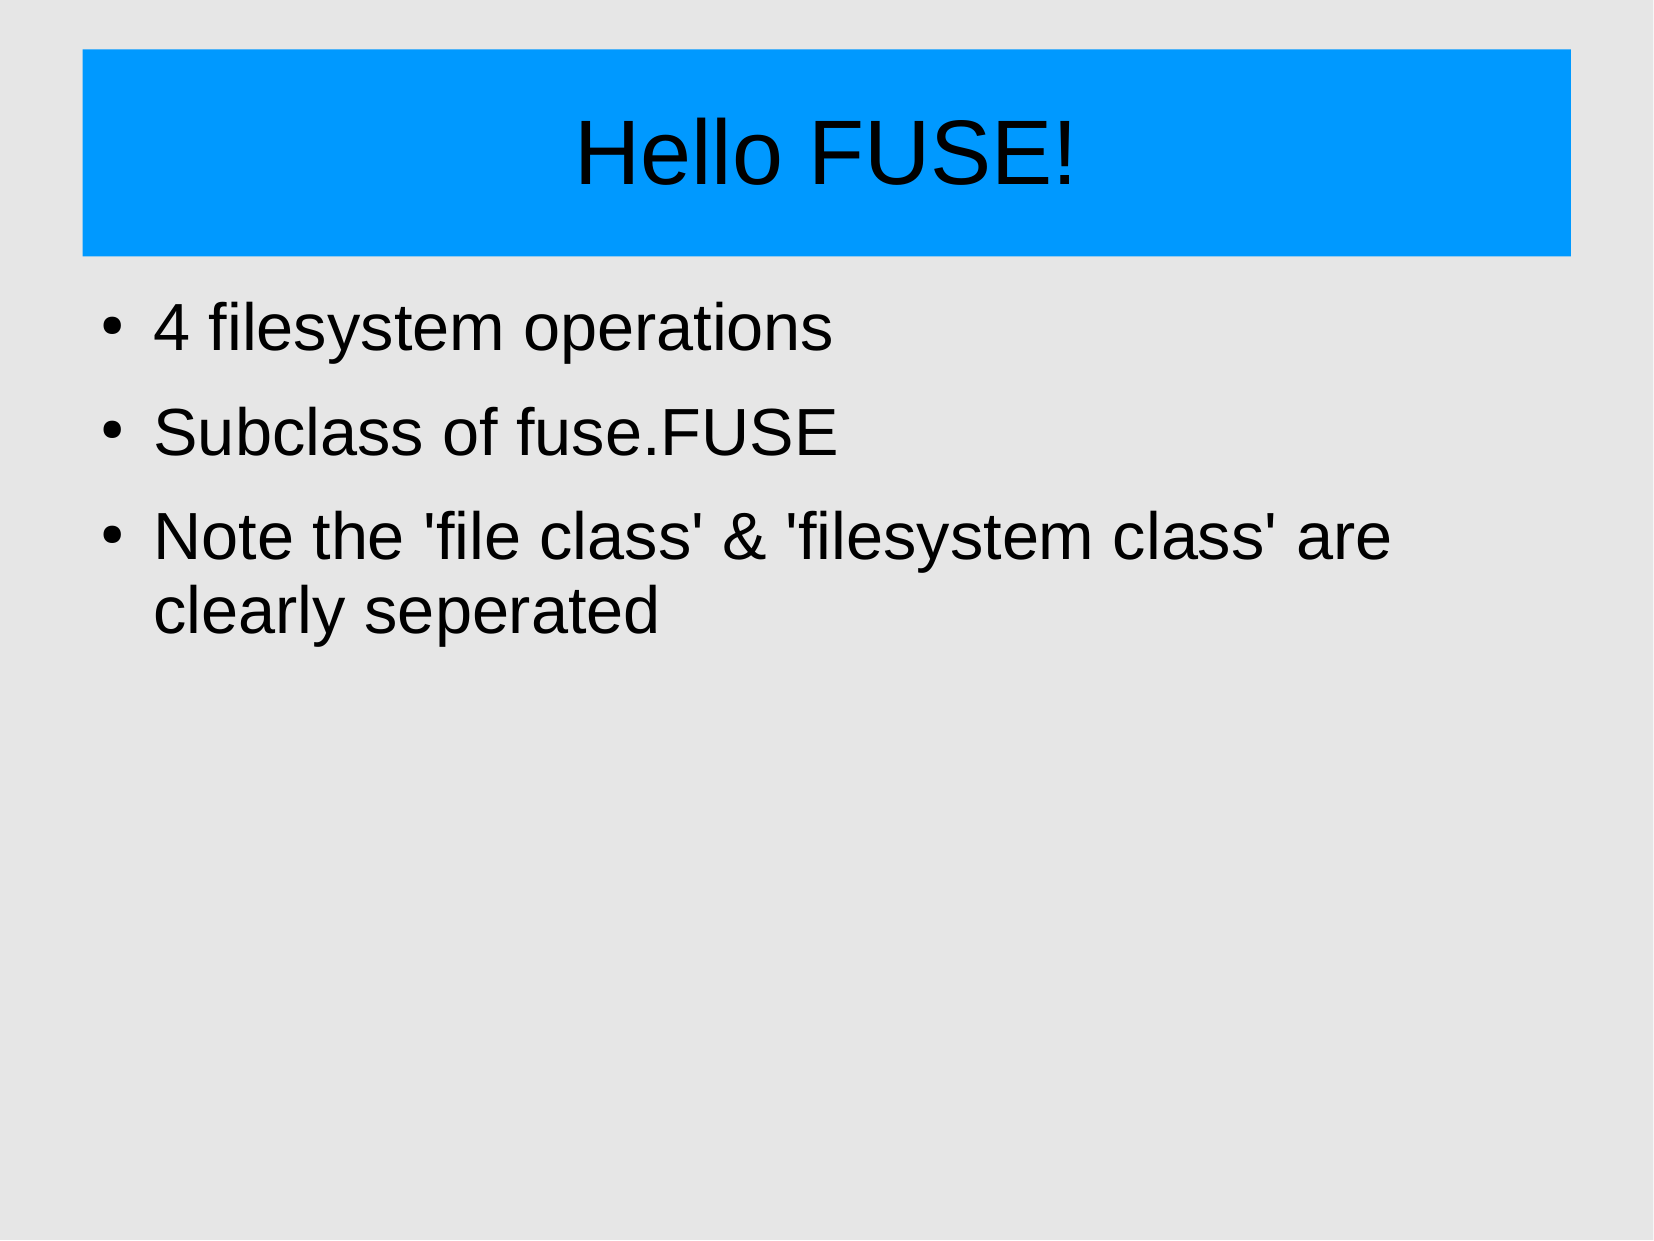

# Hello FUSE!
4 filesystem operations
Subclass of fuse.FUSE
Note the 'file class' & 'filesystem class' are clearly seperated